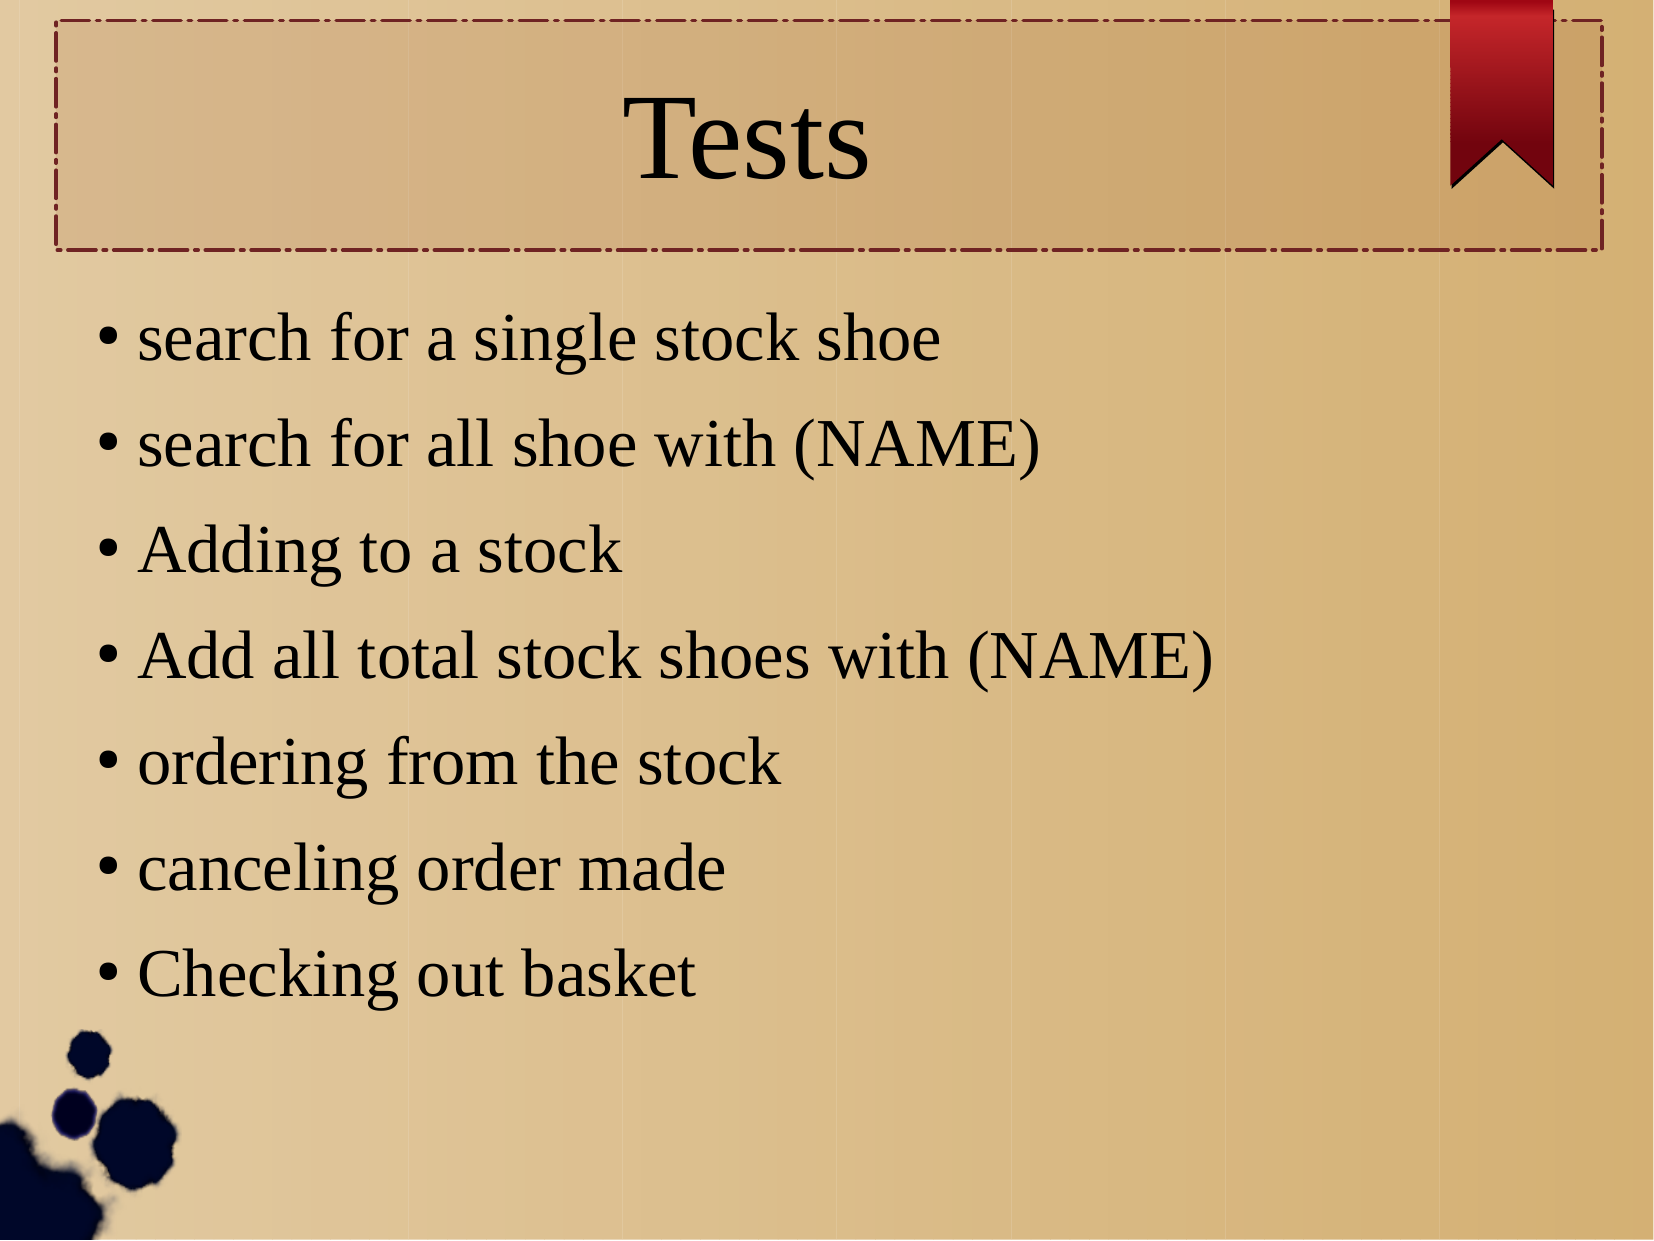

# Tests
search for a single stock shoe
search for all shoe with (NAME)
Adding to a stock
Add all total stock shoes with (NAME)
ordering from the stock
canceling order made
Checking out basket